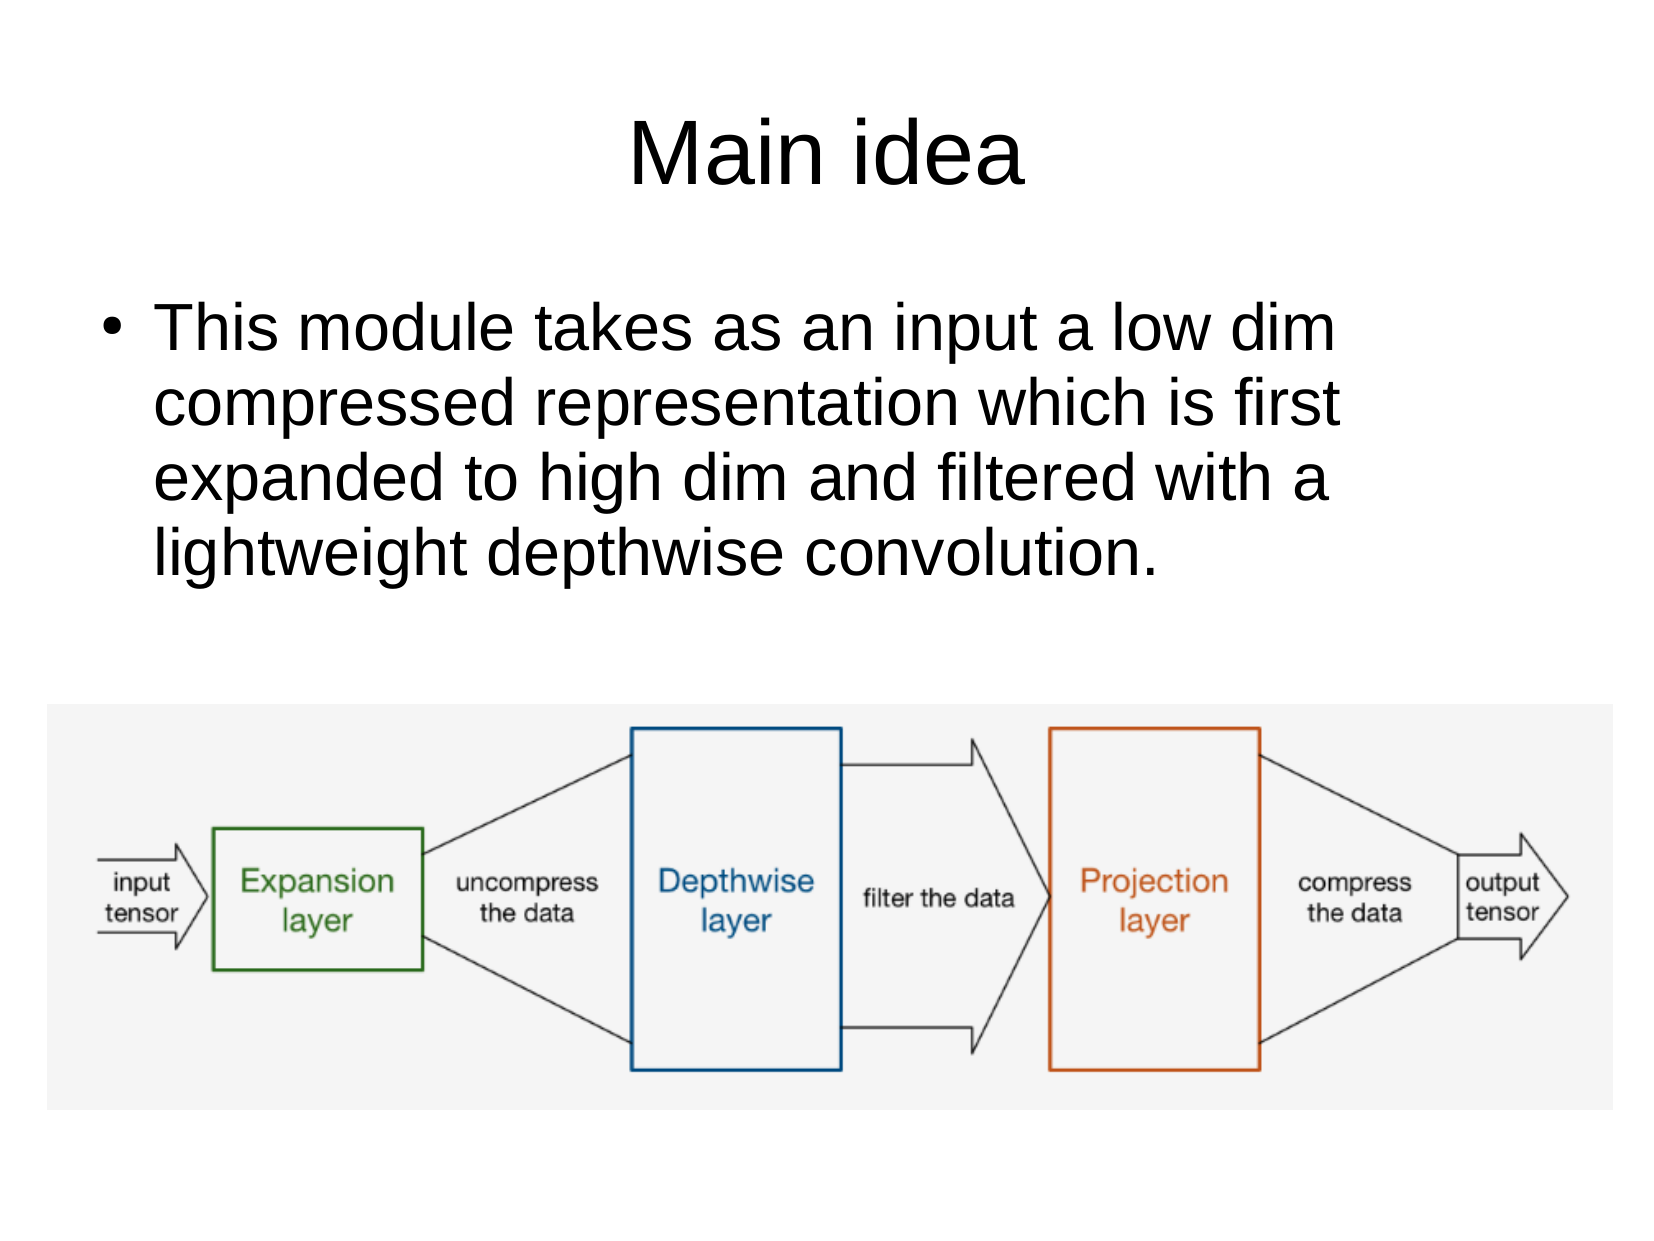

# Main idea
This module takes as an input a low dim compressed representation which is first expanded to high dim and filtered with a lightweight depthwise convolution.